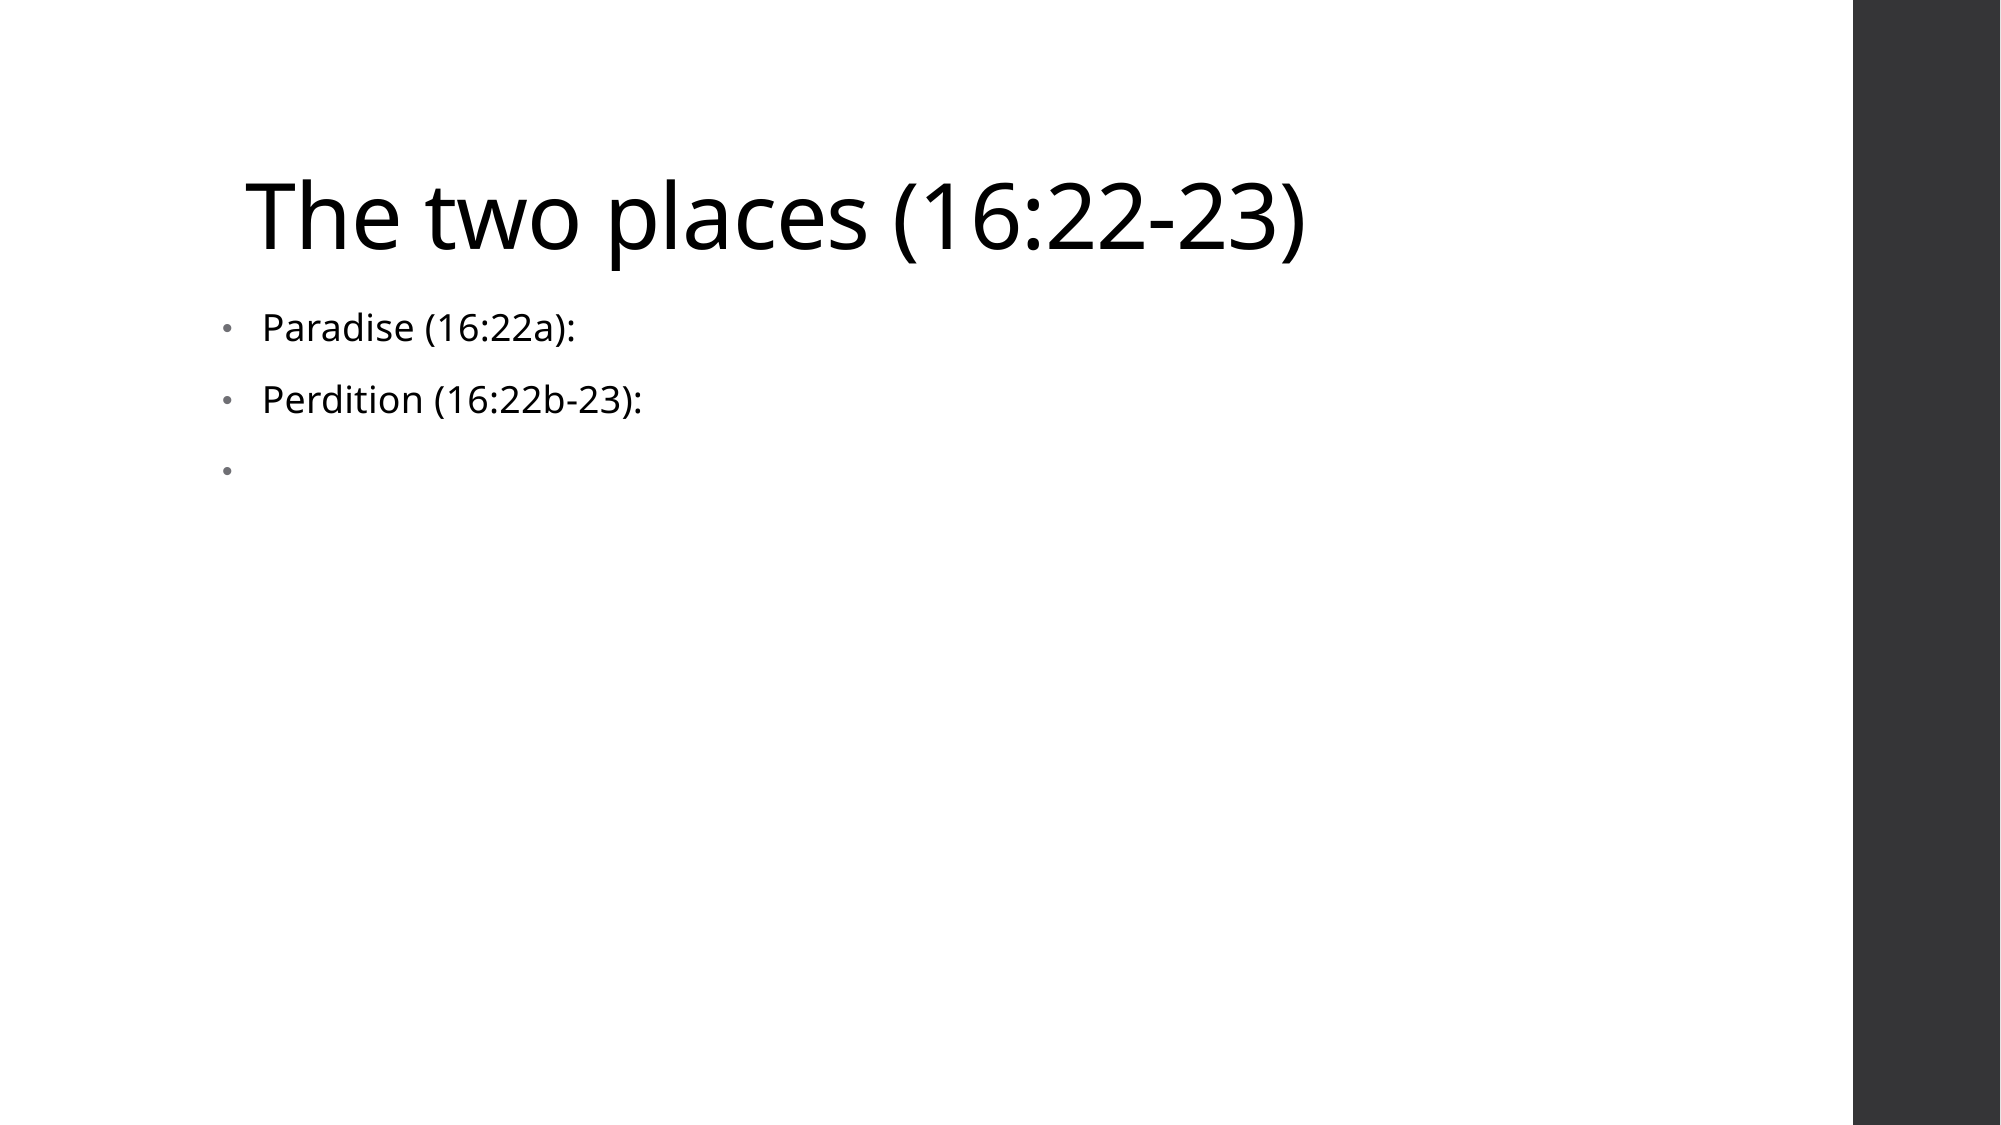

# The two places (16:22-23)
 Paradise (16:22a):
 Perdition (16:22b-23):